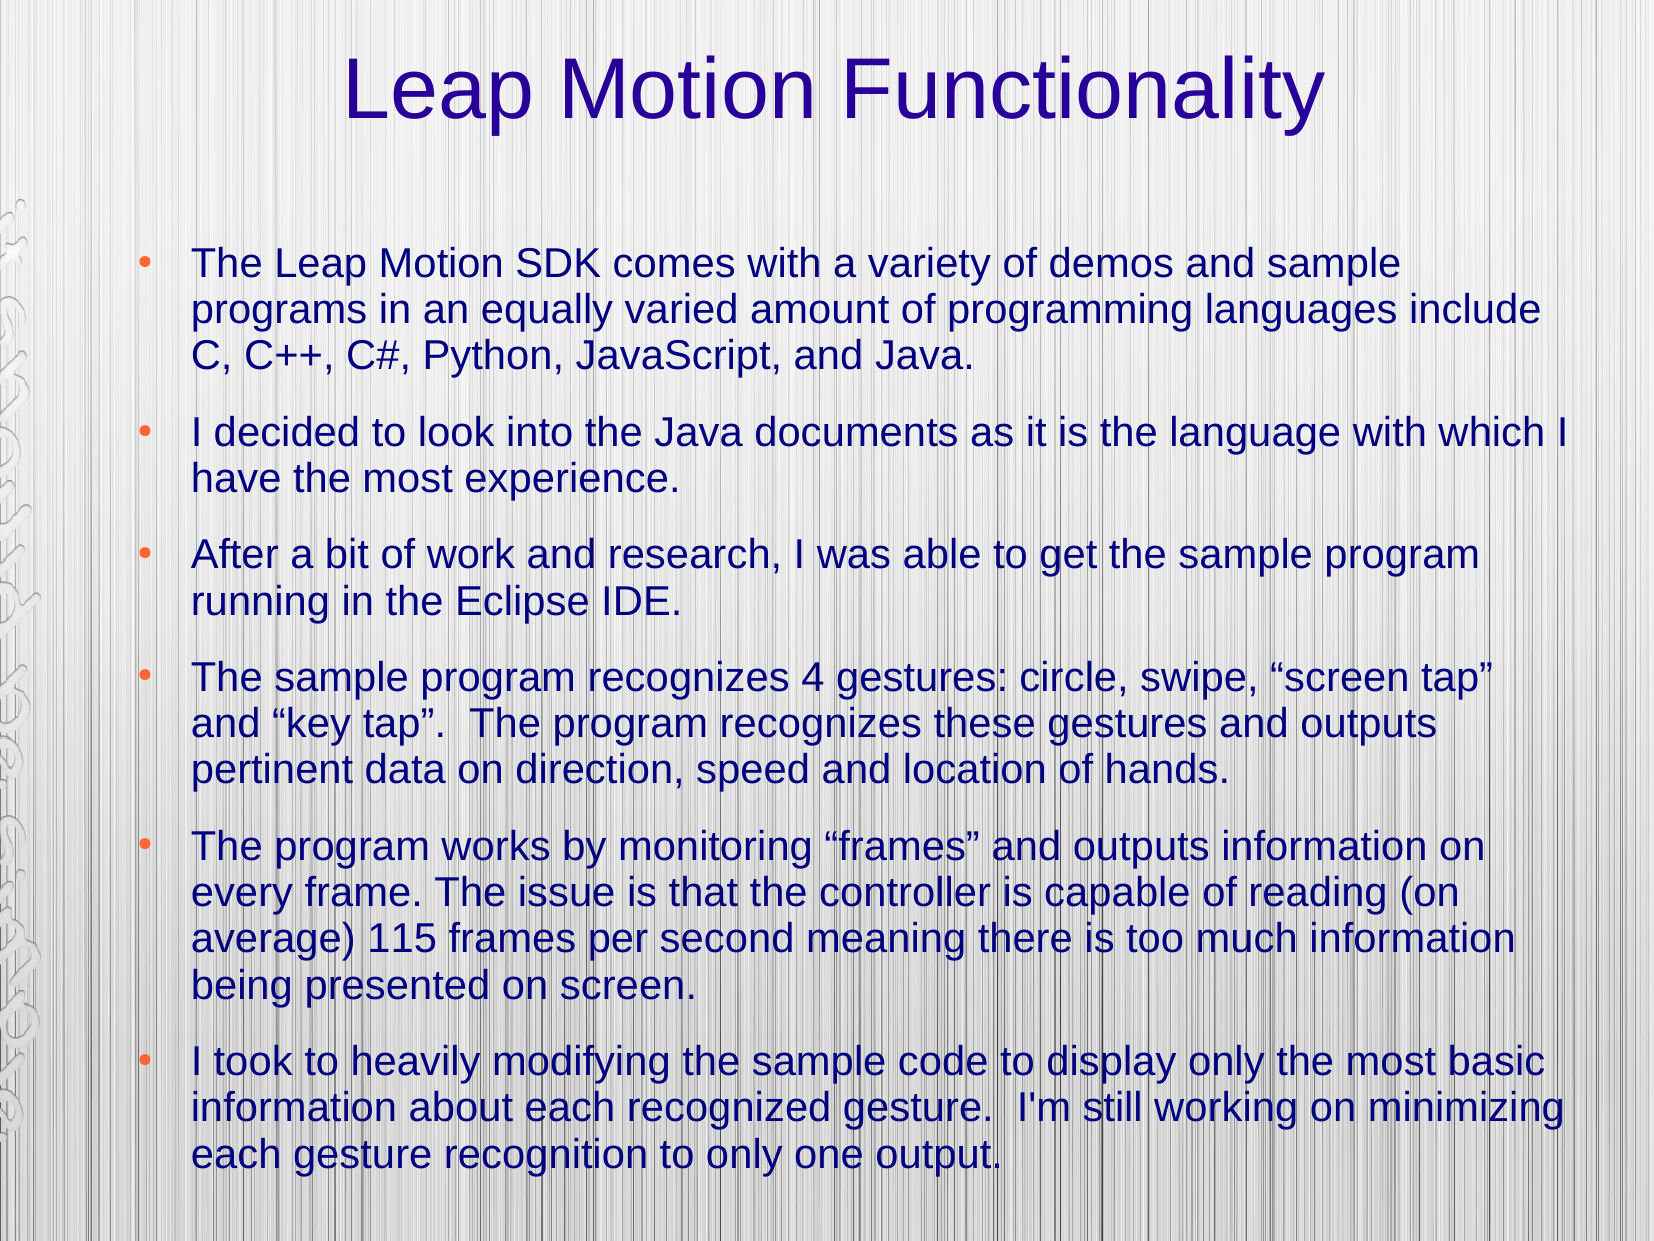

# Leap Motion Functionality
The Leap Motion SDK comes with a variety of demos and sample programs in an equally varied amount of programming languages include C, C++, C#, Python, JavaScript, and Java.
I decided to look into the Java documents as it is the language with which I have the most experience.
After a bit of work and research, I was able to get the sample program running in the Eclipse IDE.
The sample program recognizes 4 gestures: circle, swipe, “screen tap” and “key tap”. The program recognizes these gestures and outputs pertinent data on direction, speed and location of hands.
The program works by monitoring “frames” and outputs information on every frame. The issue is that the controller is capable of reading (on average) 115 frames per second meaning there is too much information being presented on screen.
I took to heavily modifying the sample code to display only the most basic information about each recognized gesture. I'm still working on minimizing each gesture recognition to only one output.